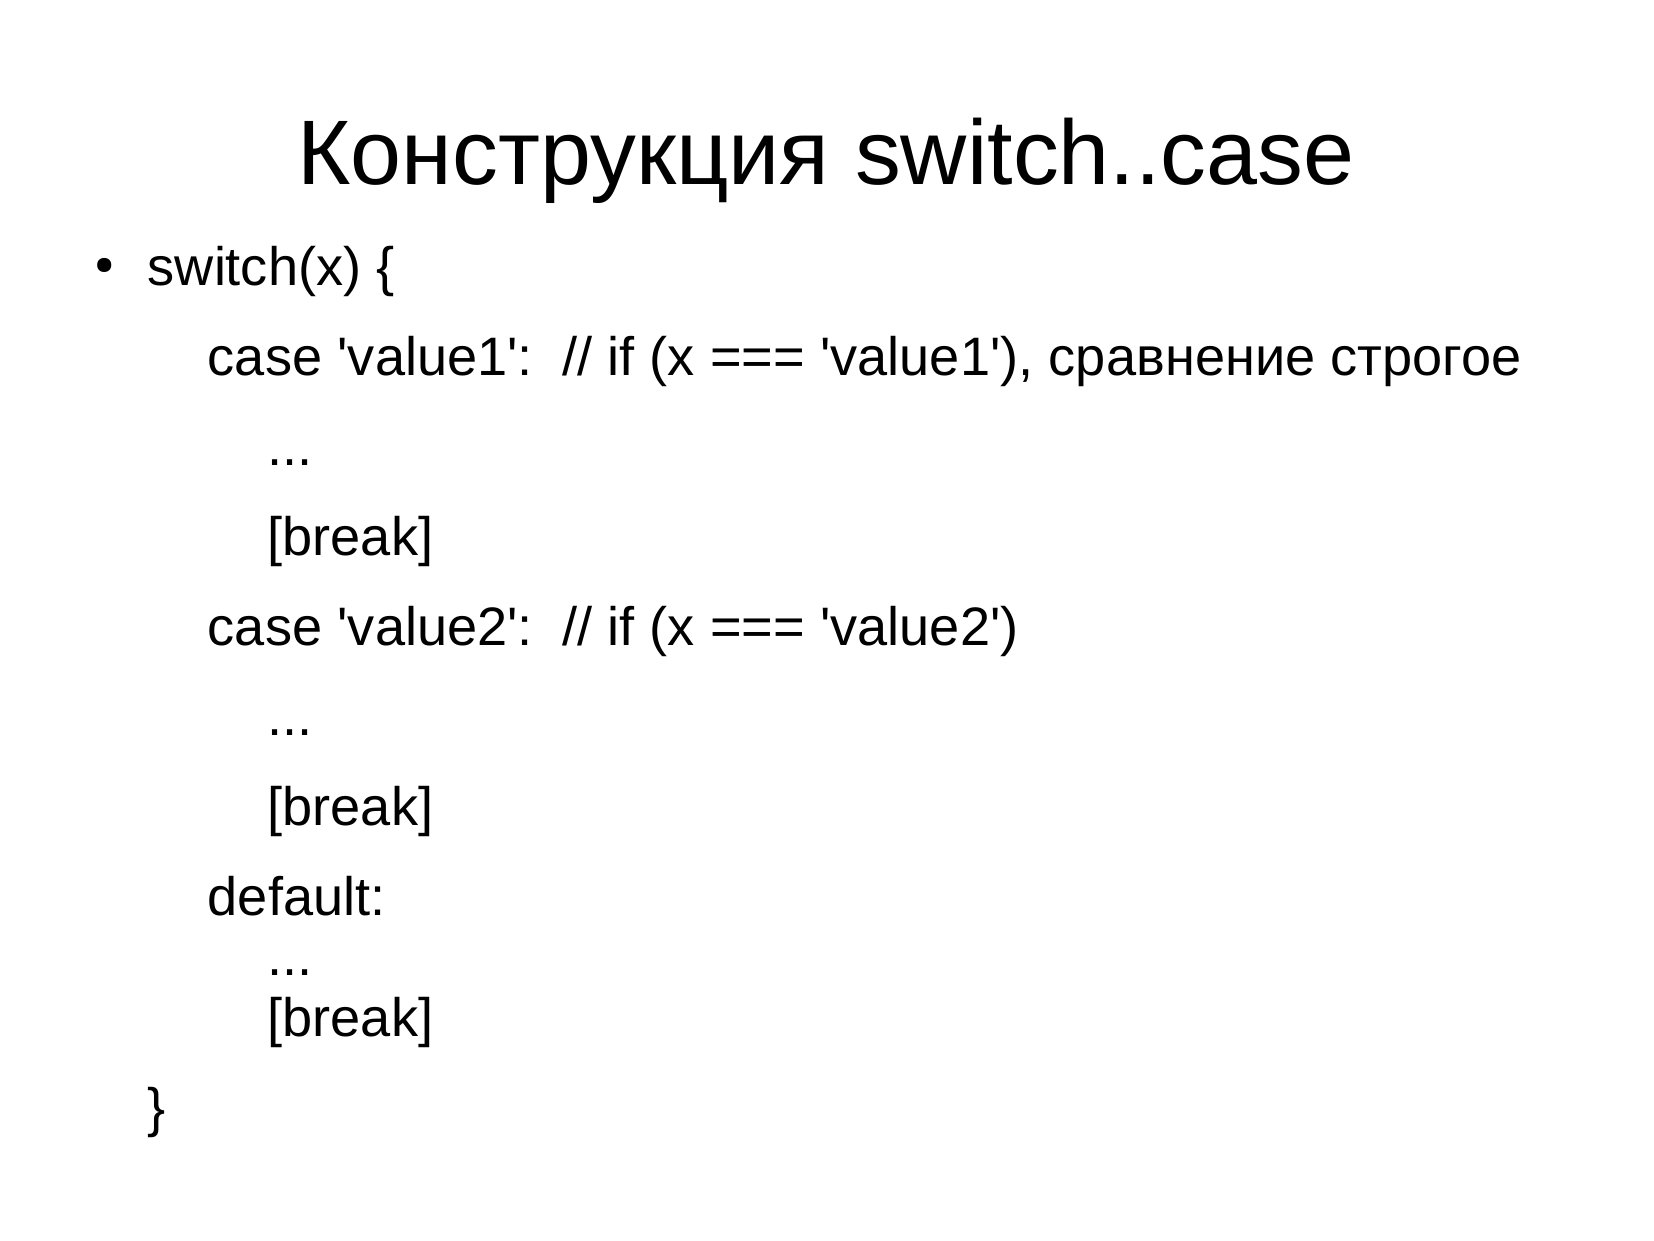

# Конструкция switch..case
switch(x) {
 case 'value1': // if (x === 'value1'), сравнение строгое
 ...
 [break]
 case 'value2': // if (x === 'value2')
 ...
 [break]
 default:
 ...
 [break]
}